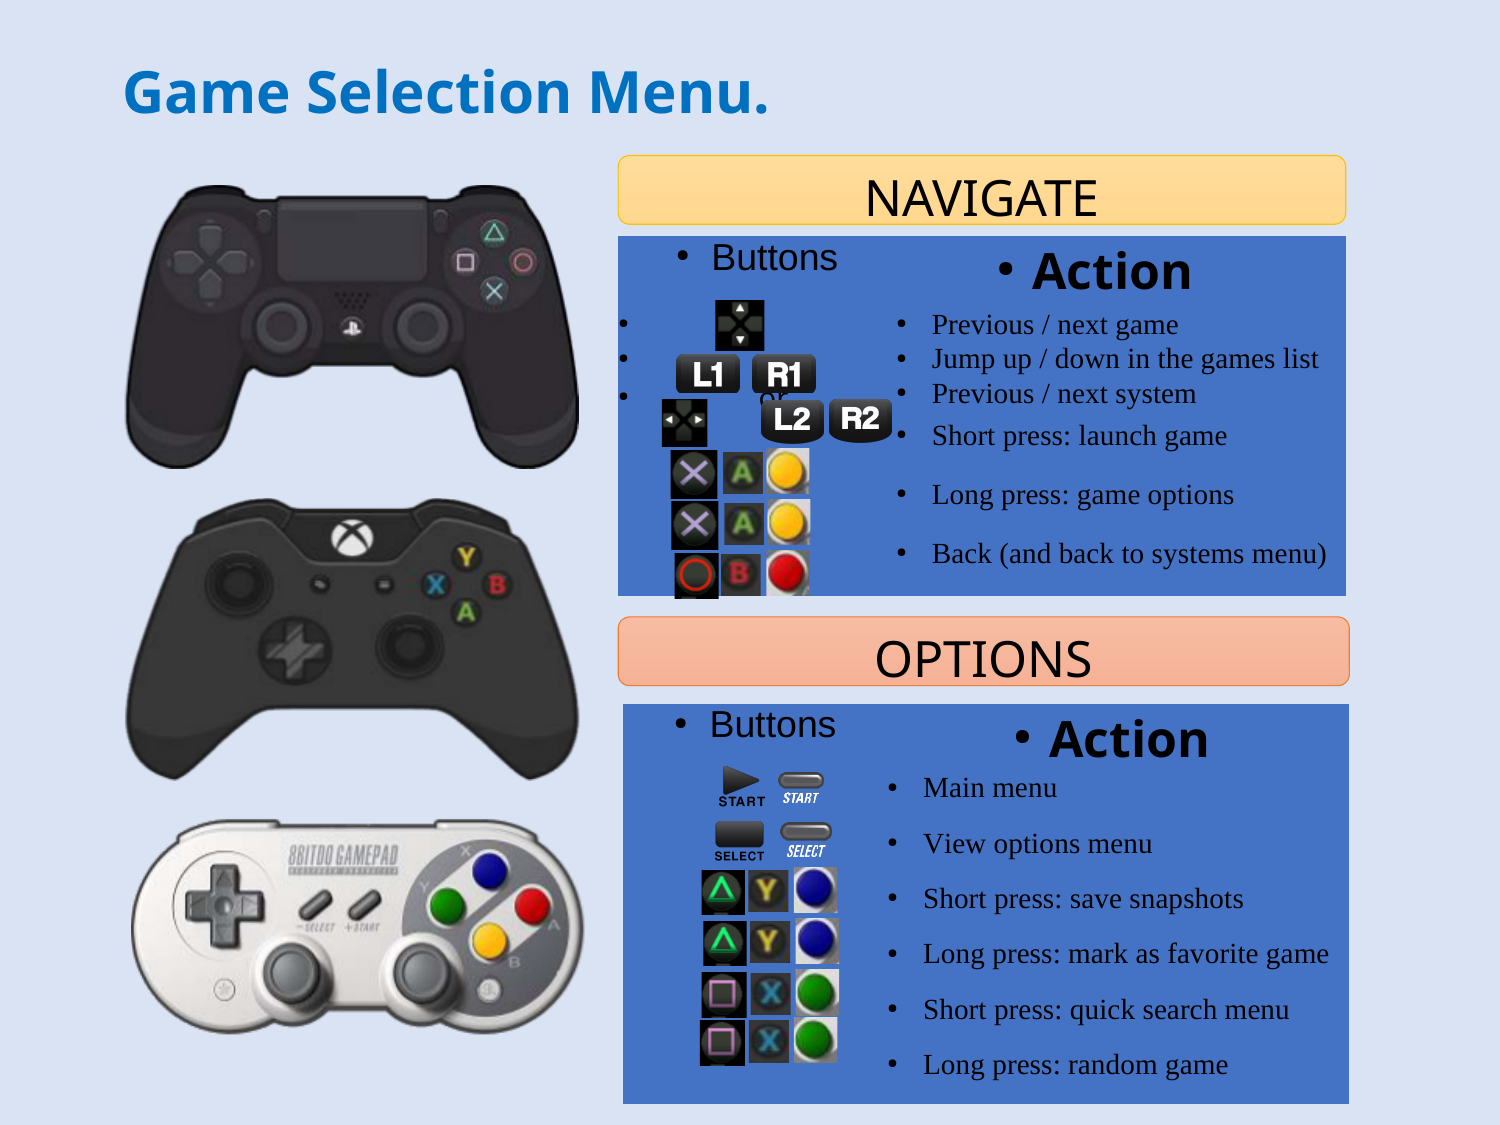

Game Selection Menu.
NAVIGATE
| Buttons | Action |
| --- | --- |
| | Previous / next game |
| | Jump up / down in the games list |
| or | Previous / next system |
| | Short press: launch game |
| | Long press: game options |
| | Back (and back to systems menu) |
OPTIONS
| Buttons | Action |
| --- | --- |
| | Main menu |
| | View options menu |
| | Short press: save snapshots |
| | Long press: mark as favorite game |
| | Short press: quick search menu |
| | Long press: random game |